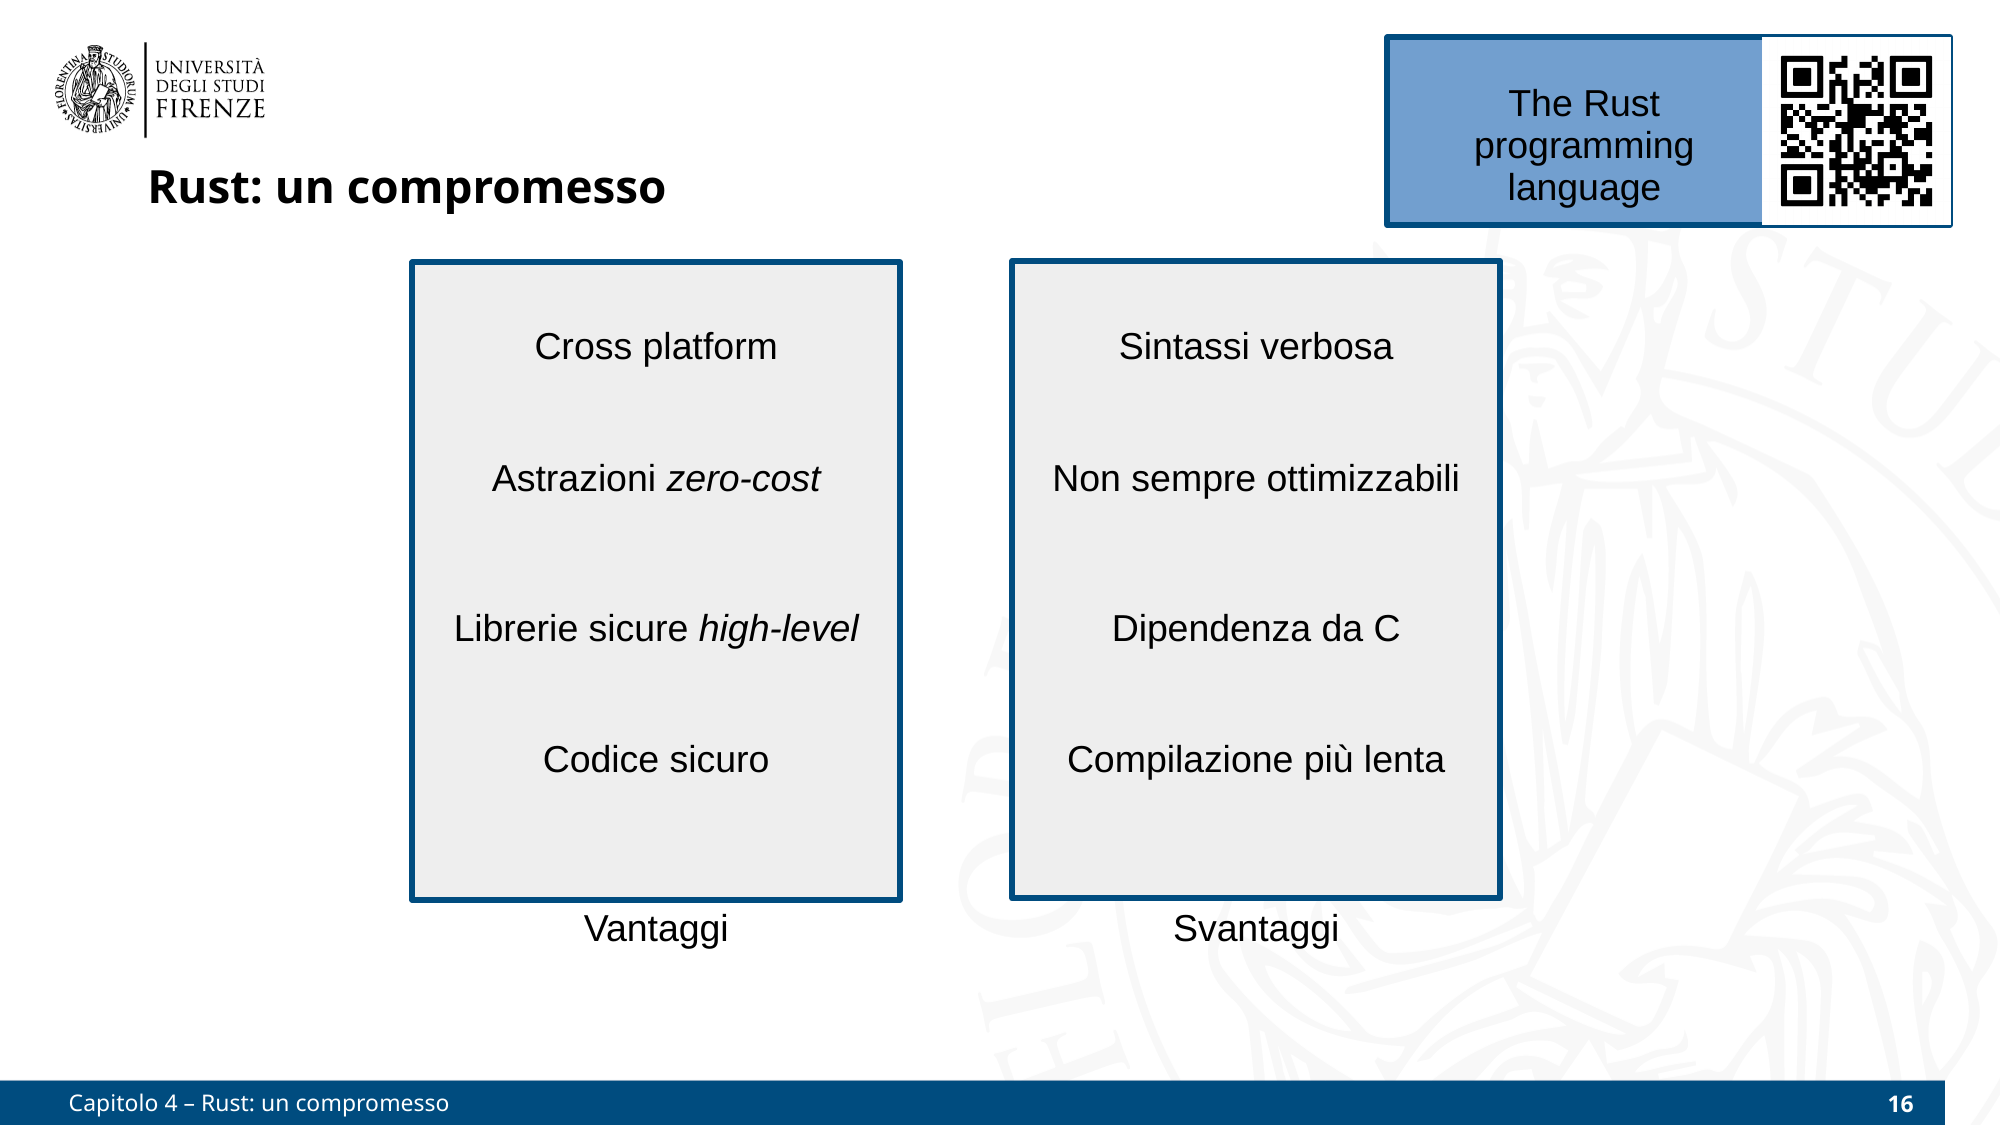

The Rust programming language
Rust: un compromesso
Cross platform
Sintassi verbosa
Astrazioni zero-cost
Non sempre ottimizzabili
Librerie sicure high-level
Dipendenza da C
Codice sicuro
Compilazione più lenta
Vantaggi
Svantaggi
# Capitolo 4 – Rust: un compromesso